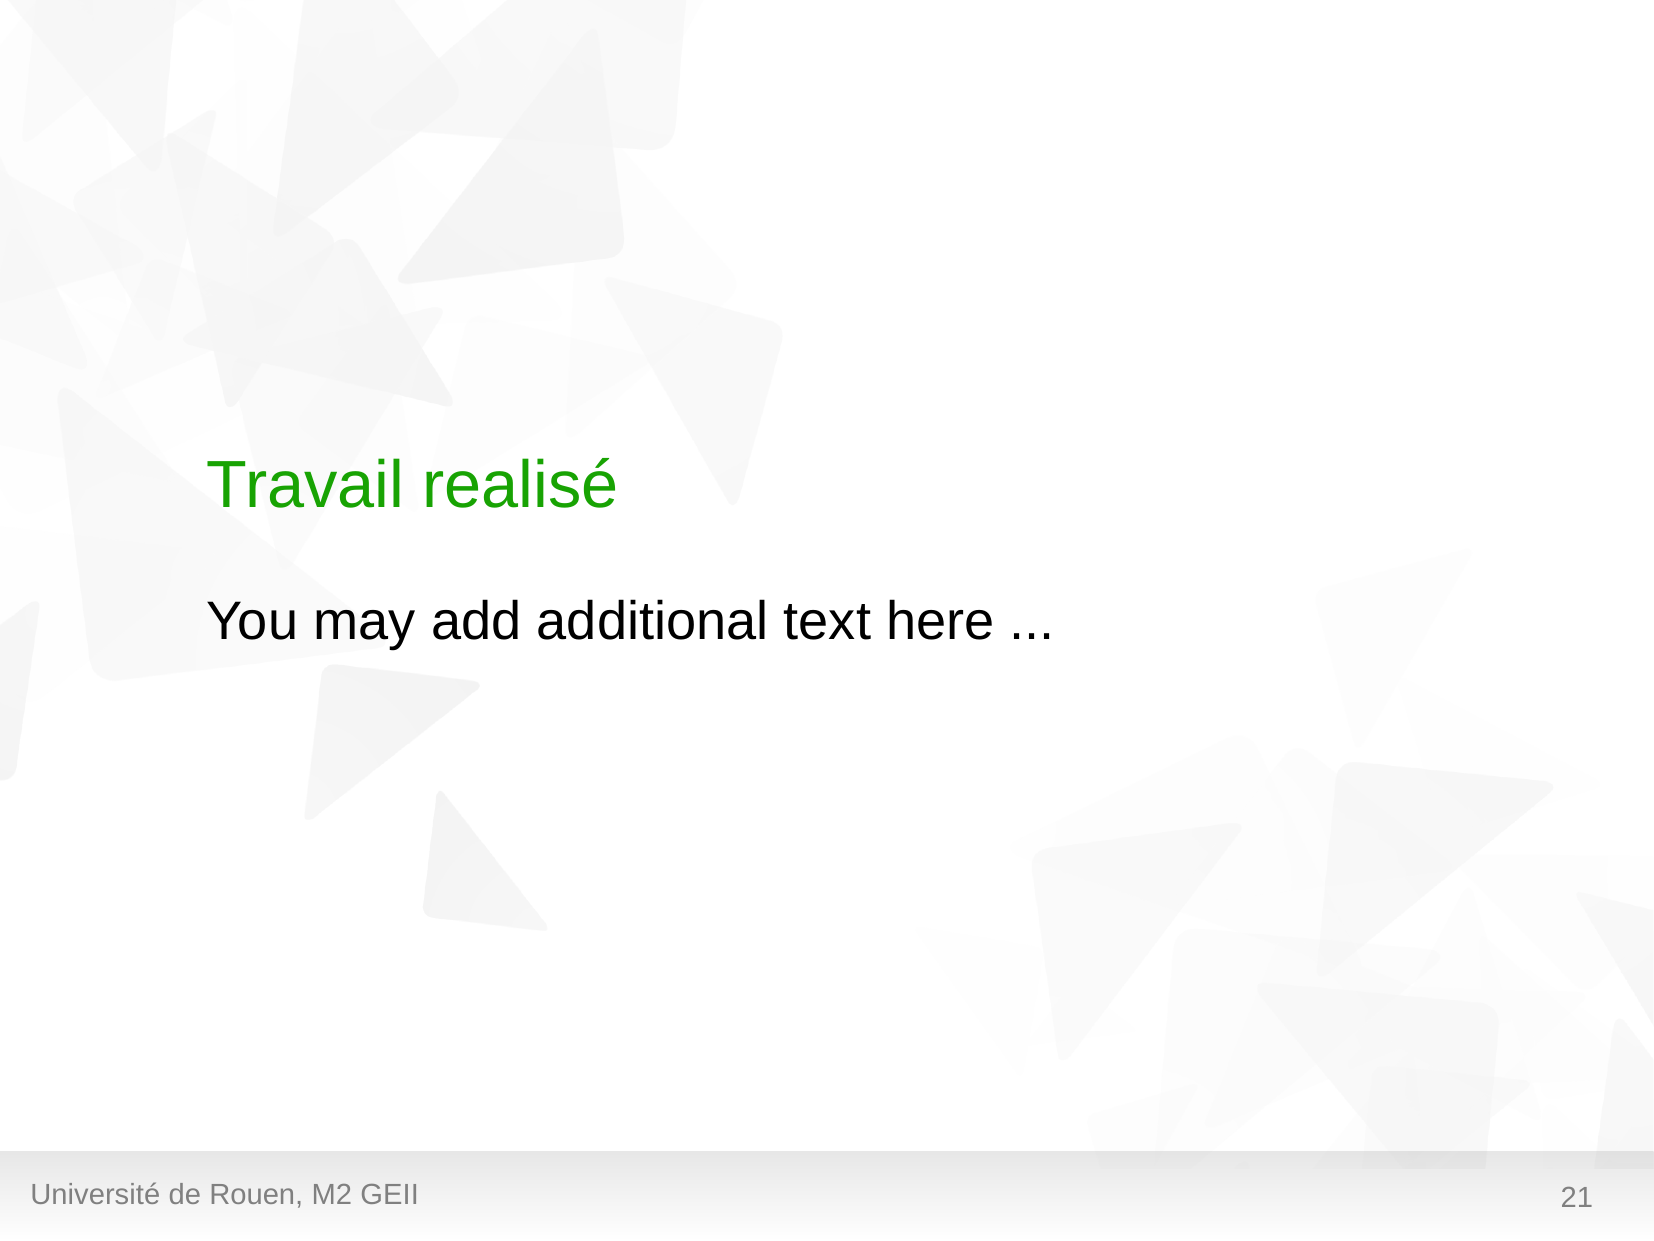

# Travail realisé
You may add additional text here ...
Université de Rouen, M2 GEII
21